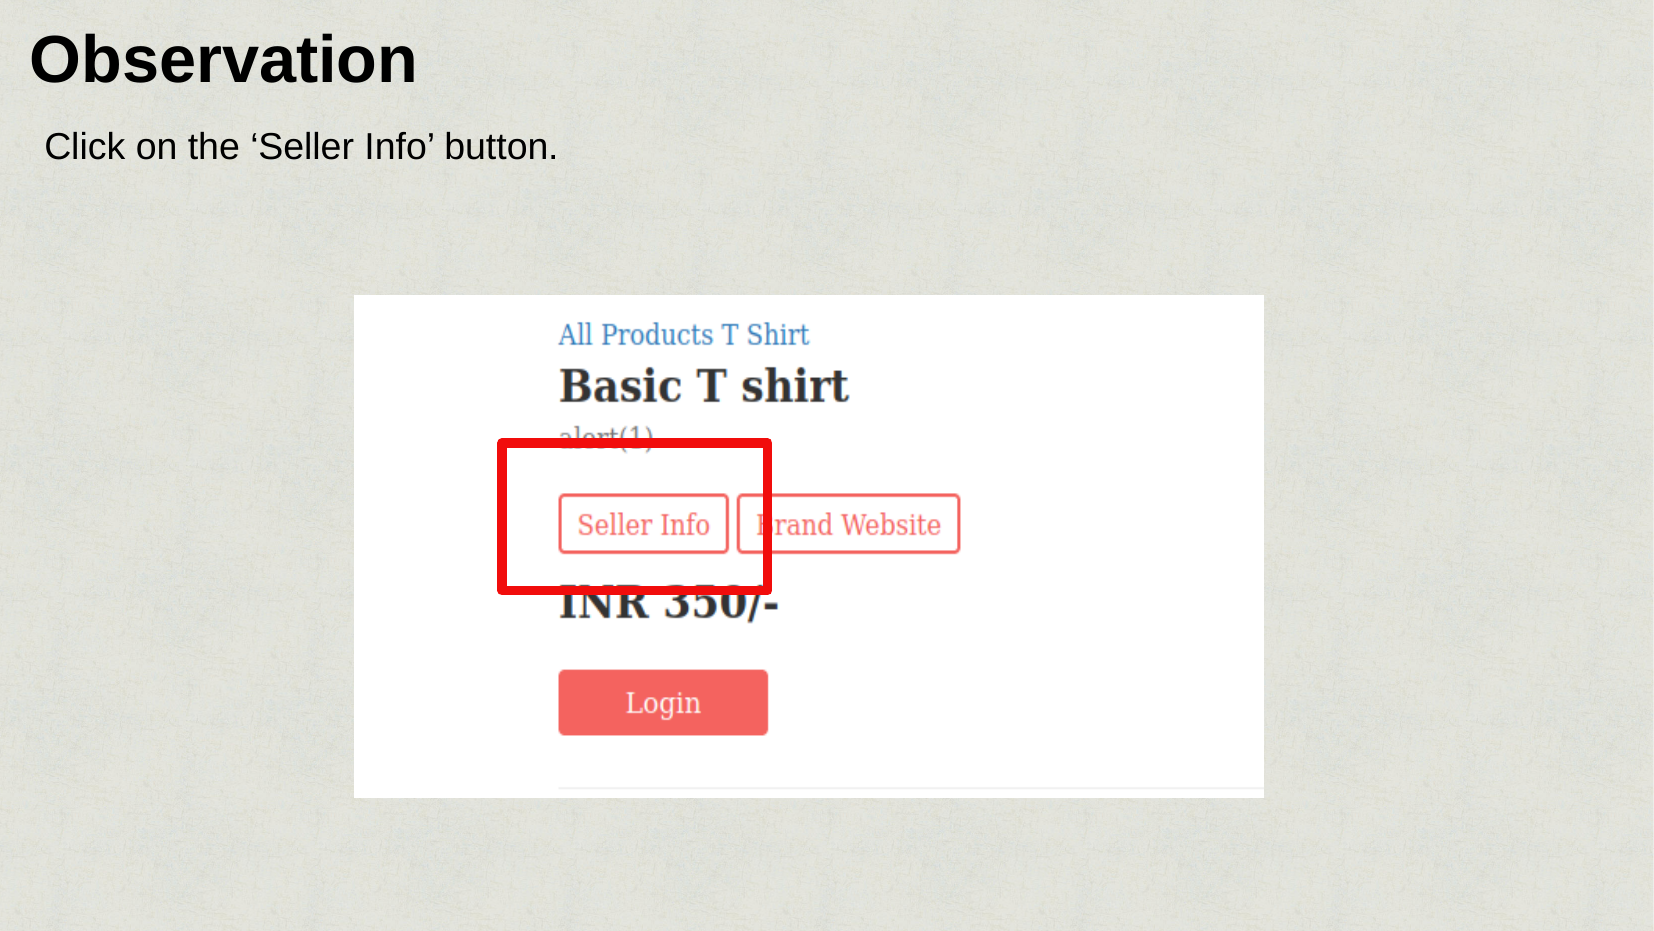

# Observation
Click on the ‘Seller Info’ button.